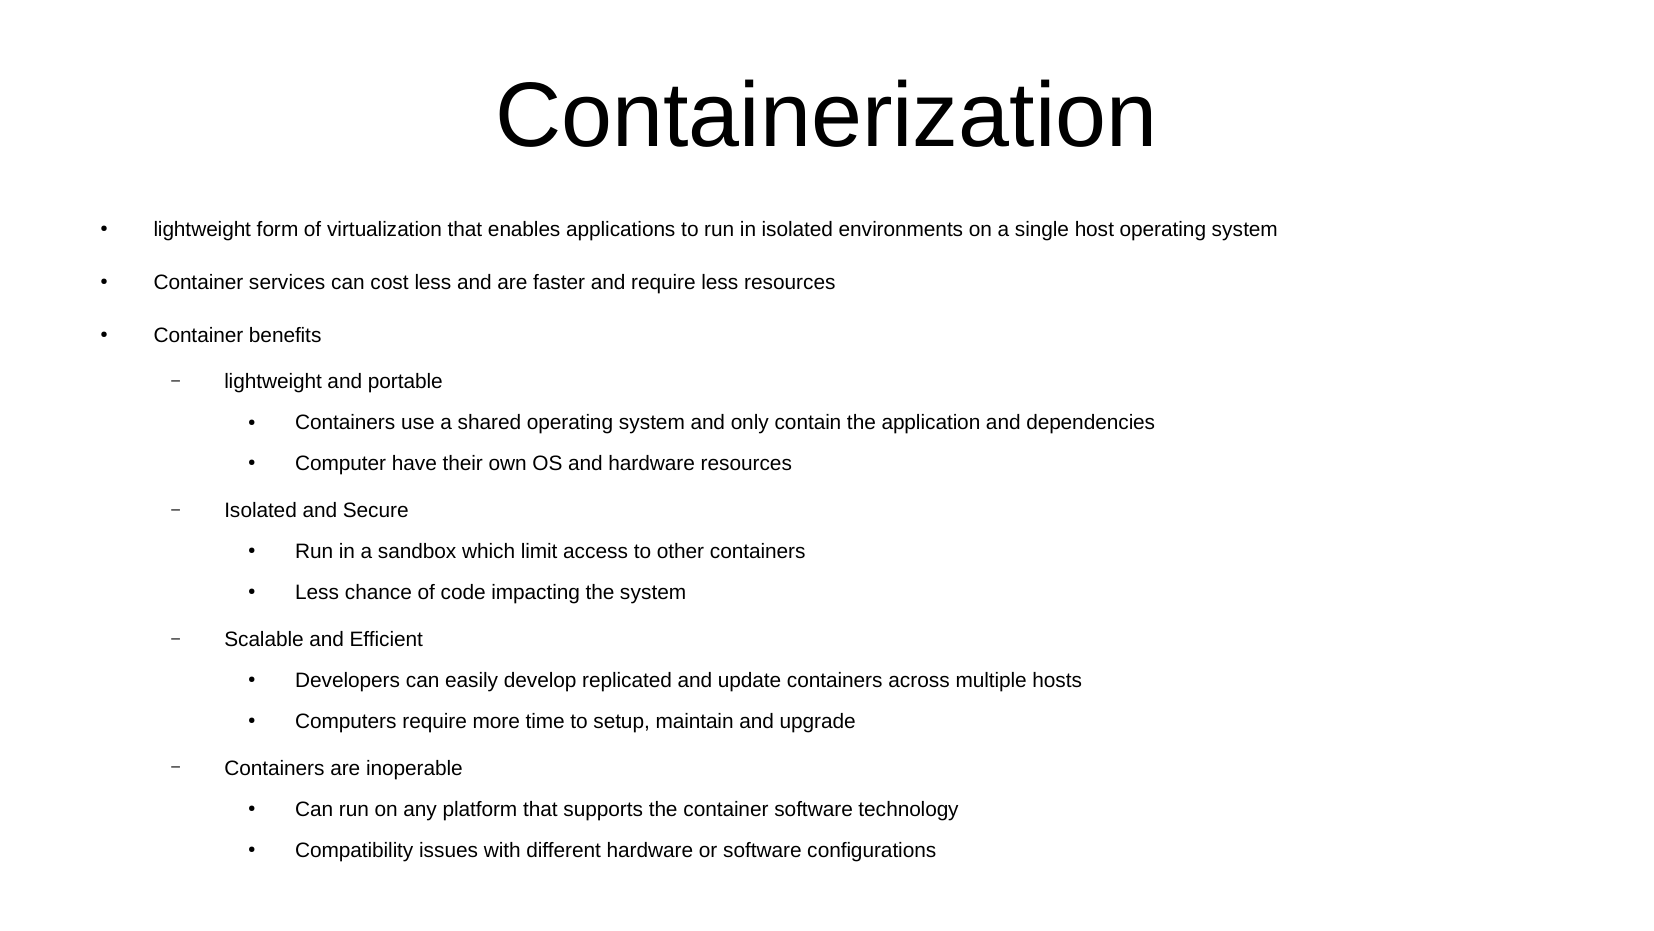

# Containerization
lightweight form of virtualization that enables applications to run in isolated environments on a single host operating system
Container services can cost less and are faster and require less resources
Container benefits
lightweight and portable
Containers use a shared operating system and only contain the application and dependencies
Computer have their own OS and hardware resources
Isolated and Secure
Run in a sandbox which limit access to other containers
Less chance of code impacting the system
Scalable and Efficient
Developers can easily develop replicated and update containers across multiple hosts
Computers require more time to setup, maintain and upgrade
Containers are inoperable
Can run on any platform that supports the container software technology
Compatibility issues with different hardware or software configurations